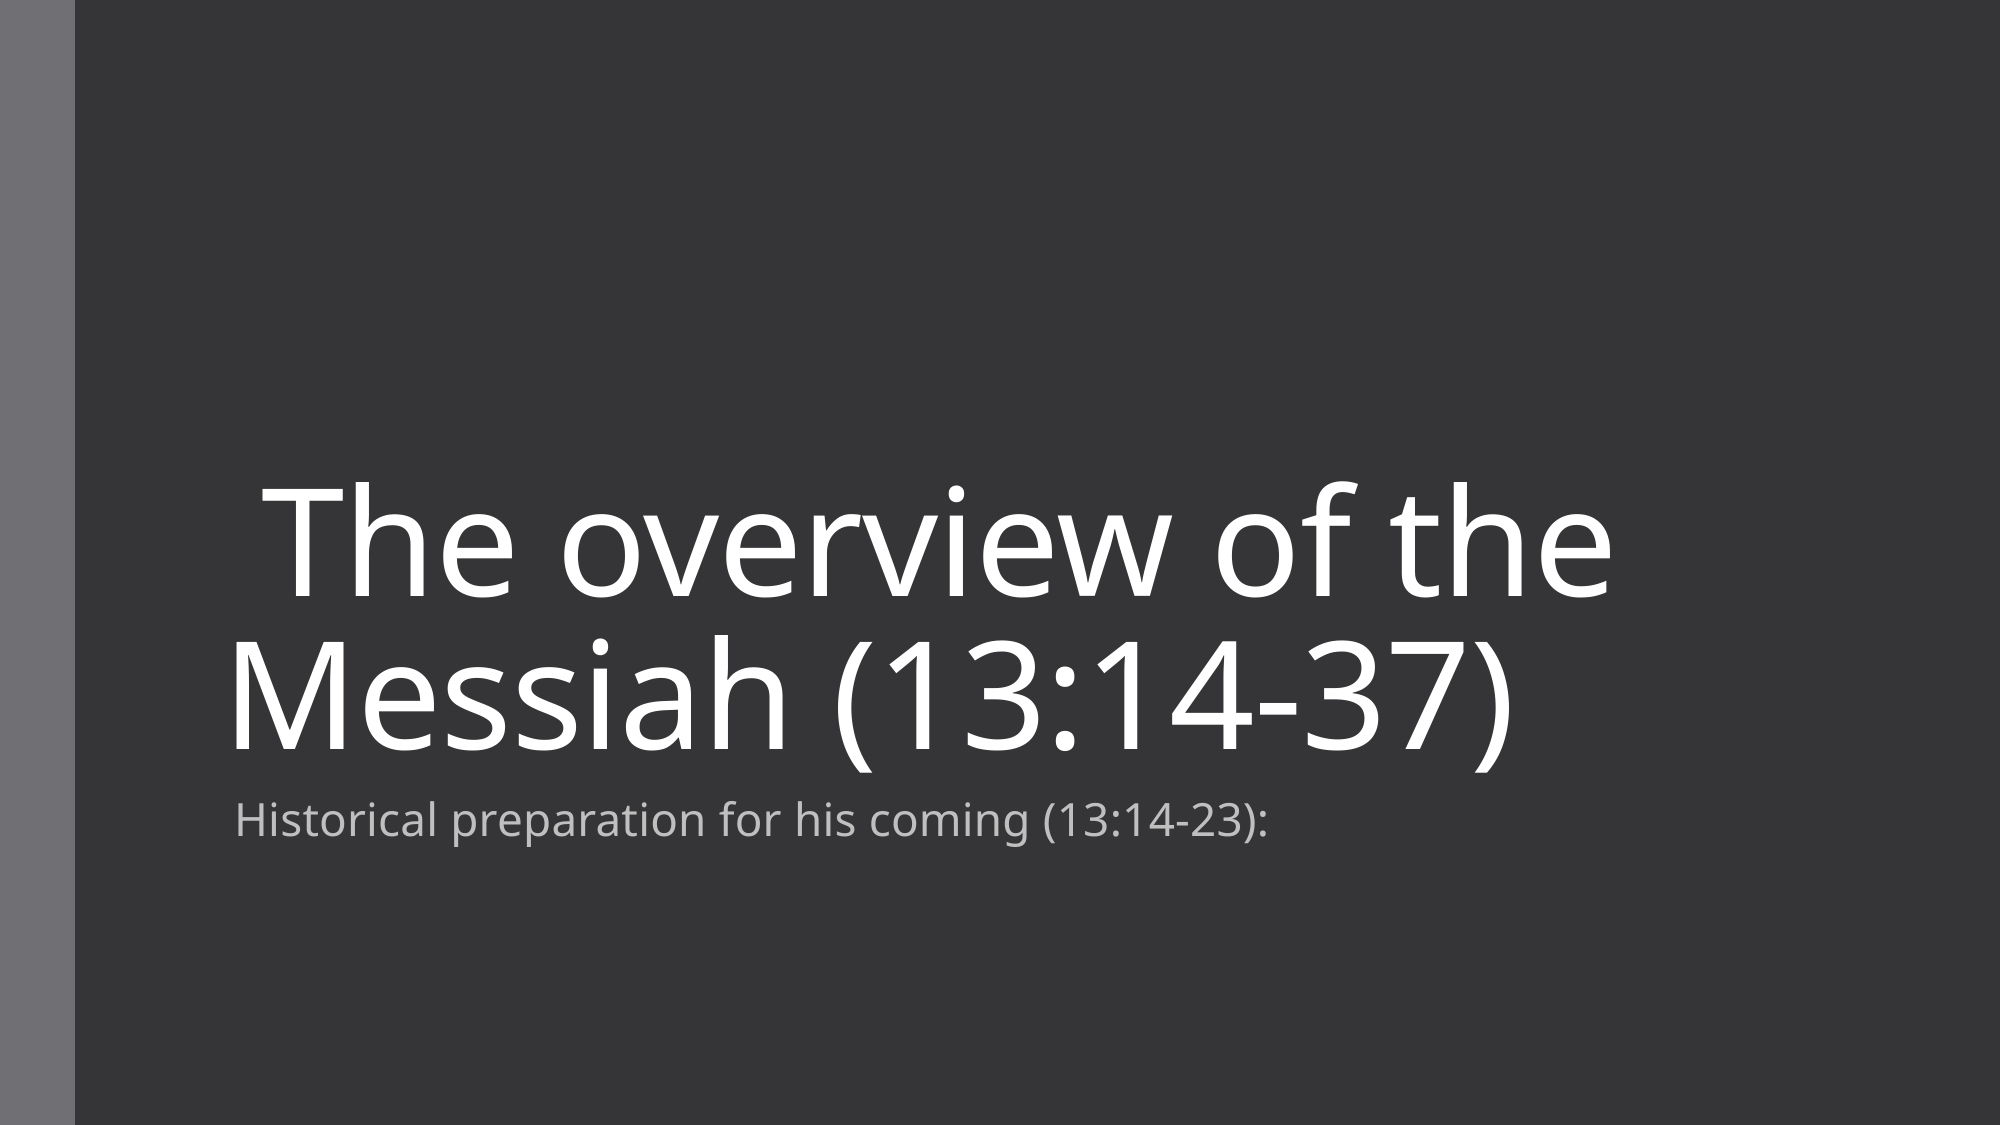

# The overview of the Messiah (13:14-37)
 Historical preparation for his coming (13:14-23):